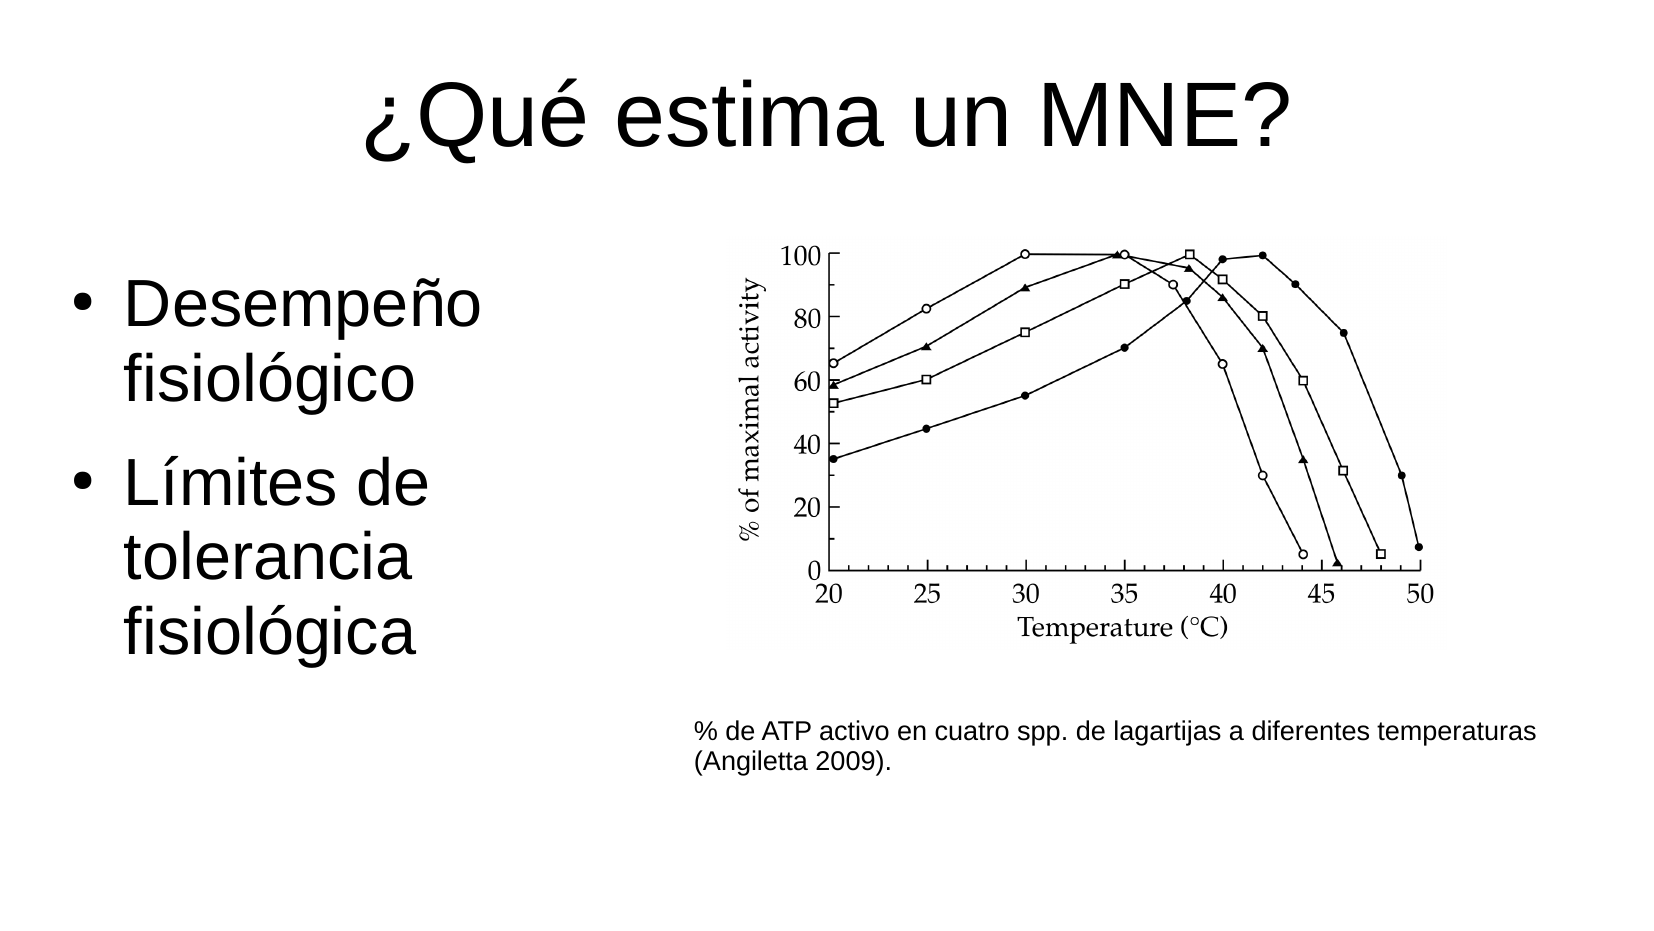

# ¿Qué estima un MNE?
Desempeño fisiológico
Límites de tolerancia fisiológica
% de ATP activo en cuatro spp. de lagartijas a diferentes temperaturas (Angiletta 2009).